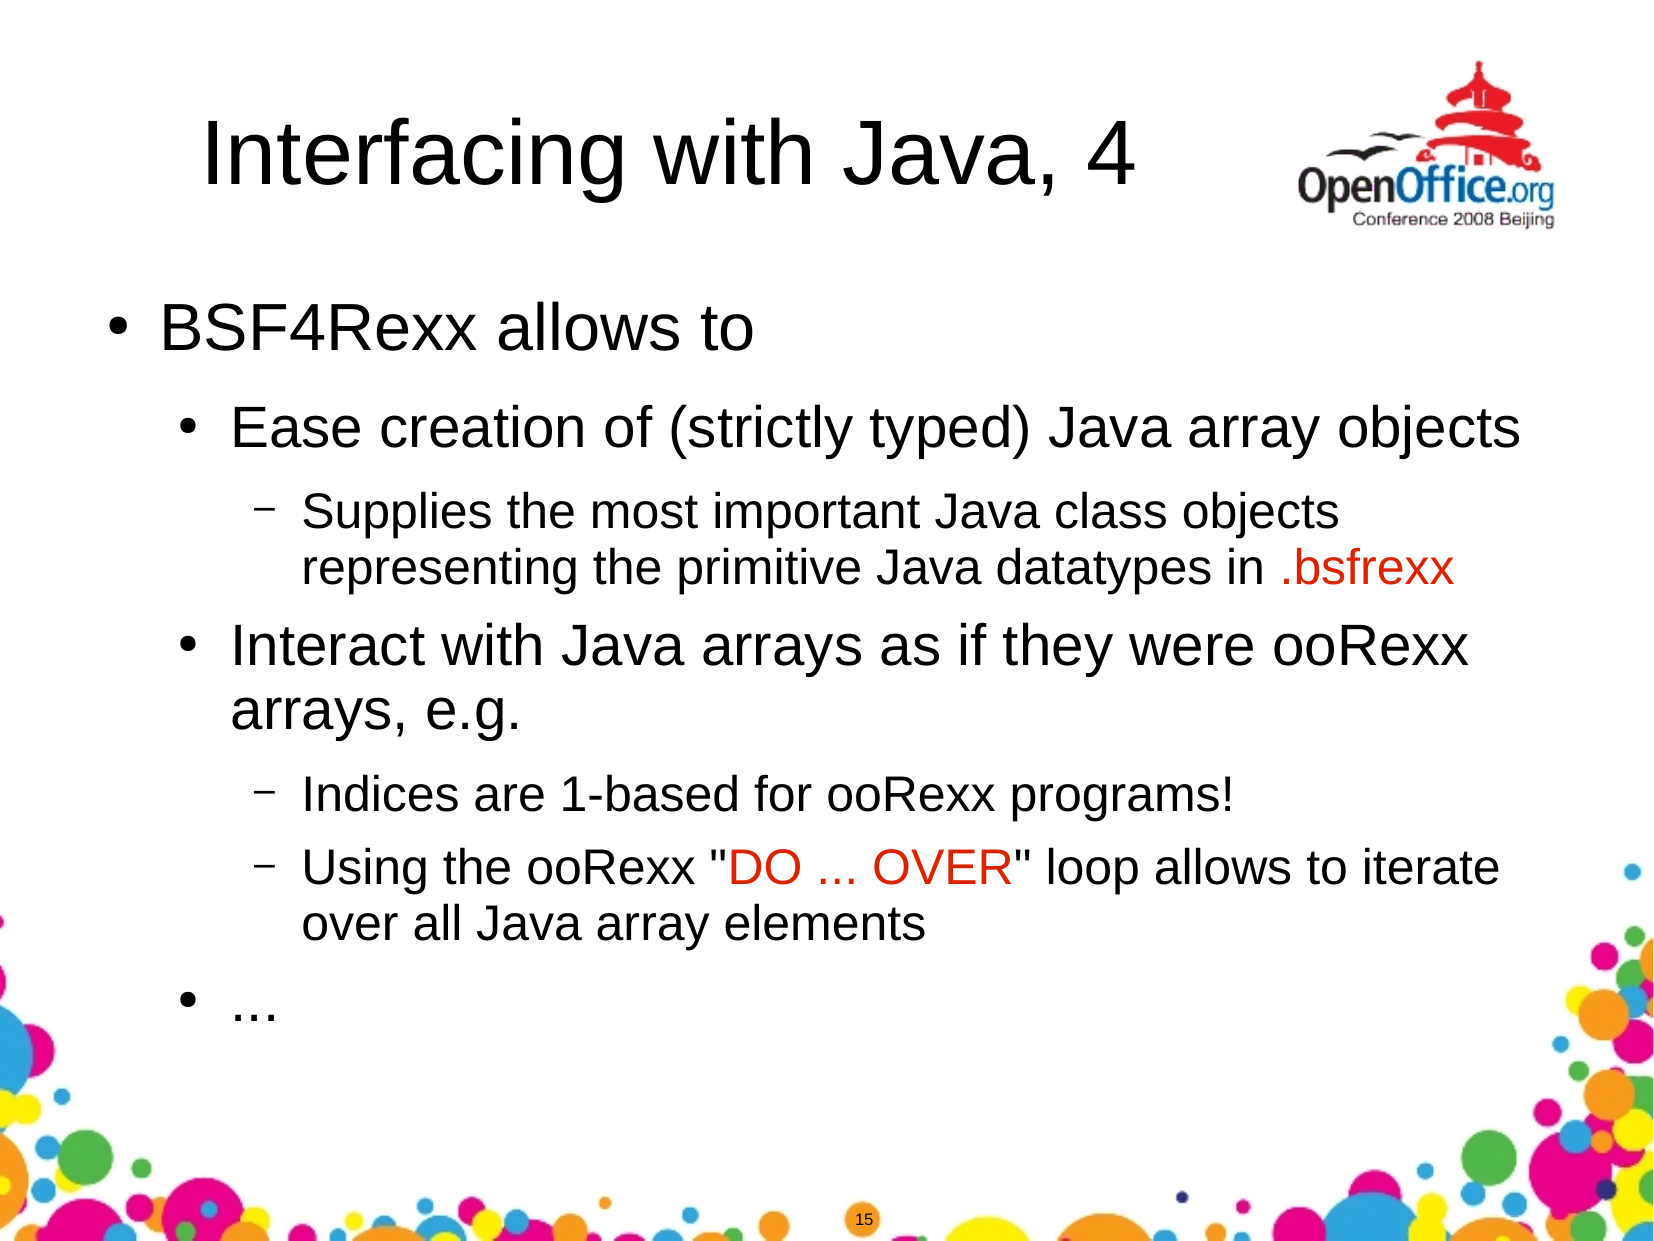

# Interfacing with Java, 4
BSF4Rexx allows to
Ease creation of (strictly typed) Java array objects
Supplies the most important Java class objects representing the primitive Java datatypes in .bsfrexx
Interact with Java arrays as if they were ooRexx arrays, e.g.
Indices are 1-based for ooRexx programs!
Using the ooRexx "DO ... OVER" loop allows to iterate over all Java array elements
...
15